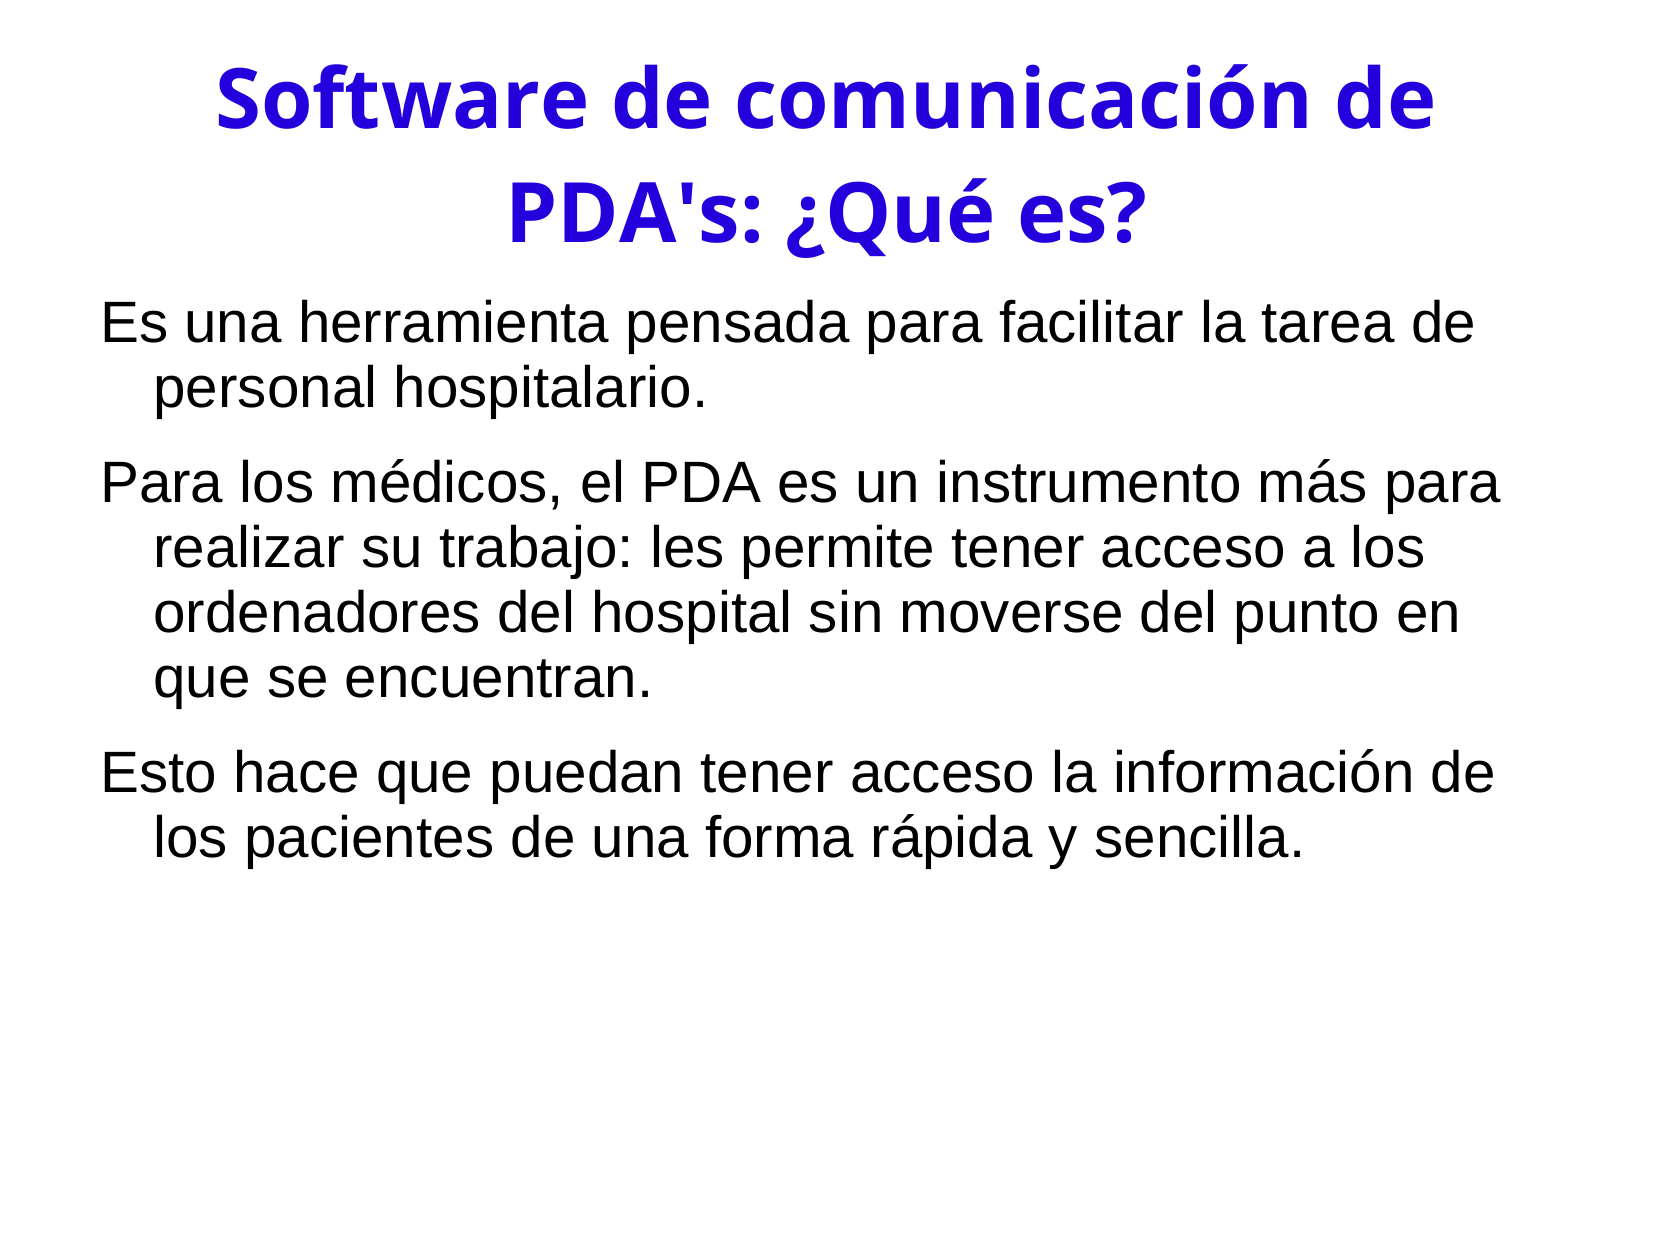

# Software de comunicación de PDA's: ¿Qué es?
Es una herramienta pensada para facilitar la tarea de personal hospitalario.
Para los médicos, el PDA es un instrumento más para realizar su trabajo: les permite tener acceso a los ordenadores del hospital sin moverse del punto en que se encuentran.
Esto hace que puedan tener acceso la información de los pacientes de una forma rápida y sencilla.